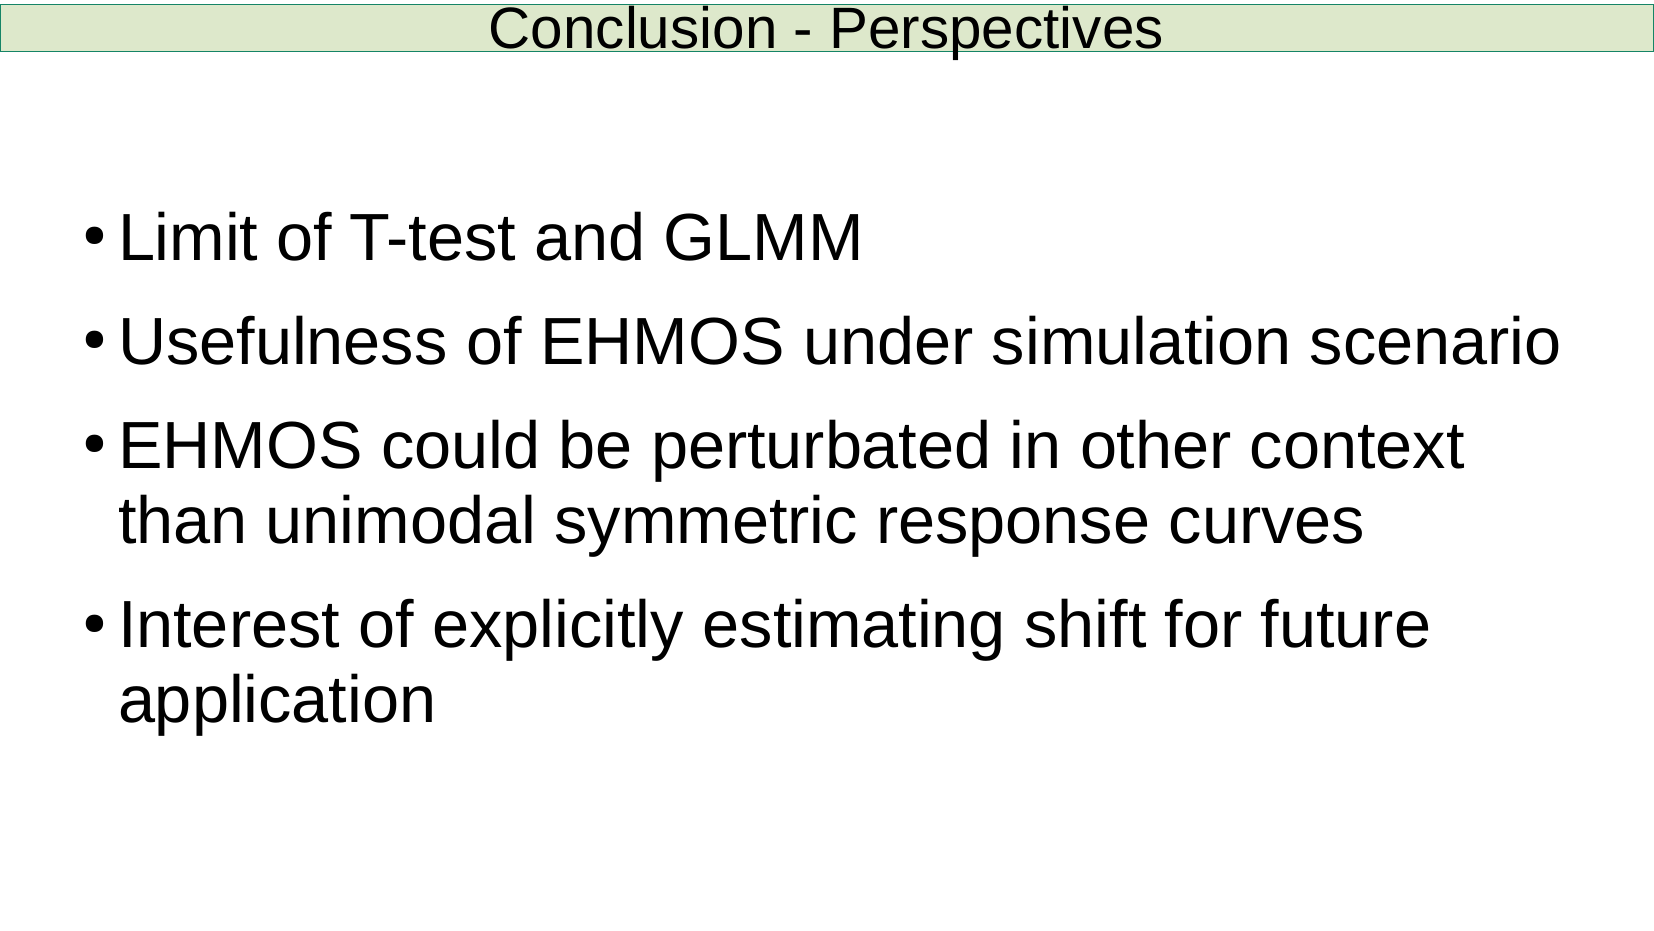

Conclusion - Perspectives
# Limit of T-test and GLMM
Usefulness of EHMOS under simulation scenario
EHMOS could be perturbated in other context than unimodal symmetric response curves
Interest of explicitly estimating shift for future application